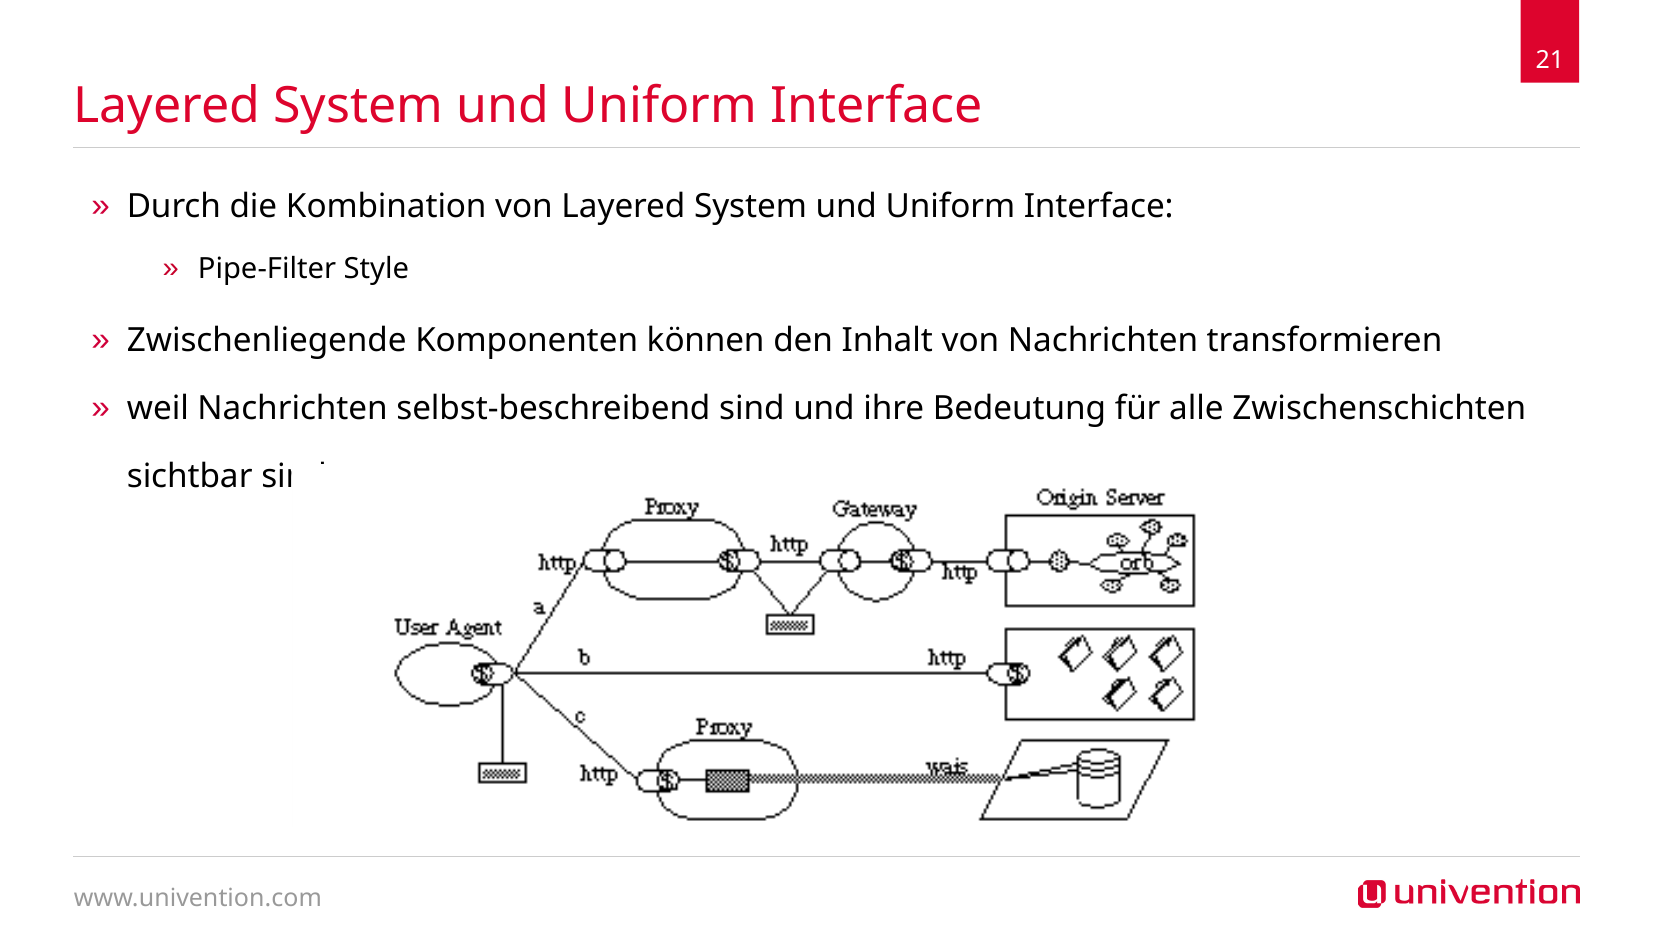

# Layered System und Uniform Interface
Durch die Kombination von Layered System und Uniform Interface:
Pipe-Filter Style
Zwischenliegende Komponenten können den Inhalt von Nachrichten transformieren
weil Nachrichten selbst-beschreibend sind und ihre Bedeutung für alle Zwischenschichten sichtbar sind